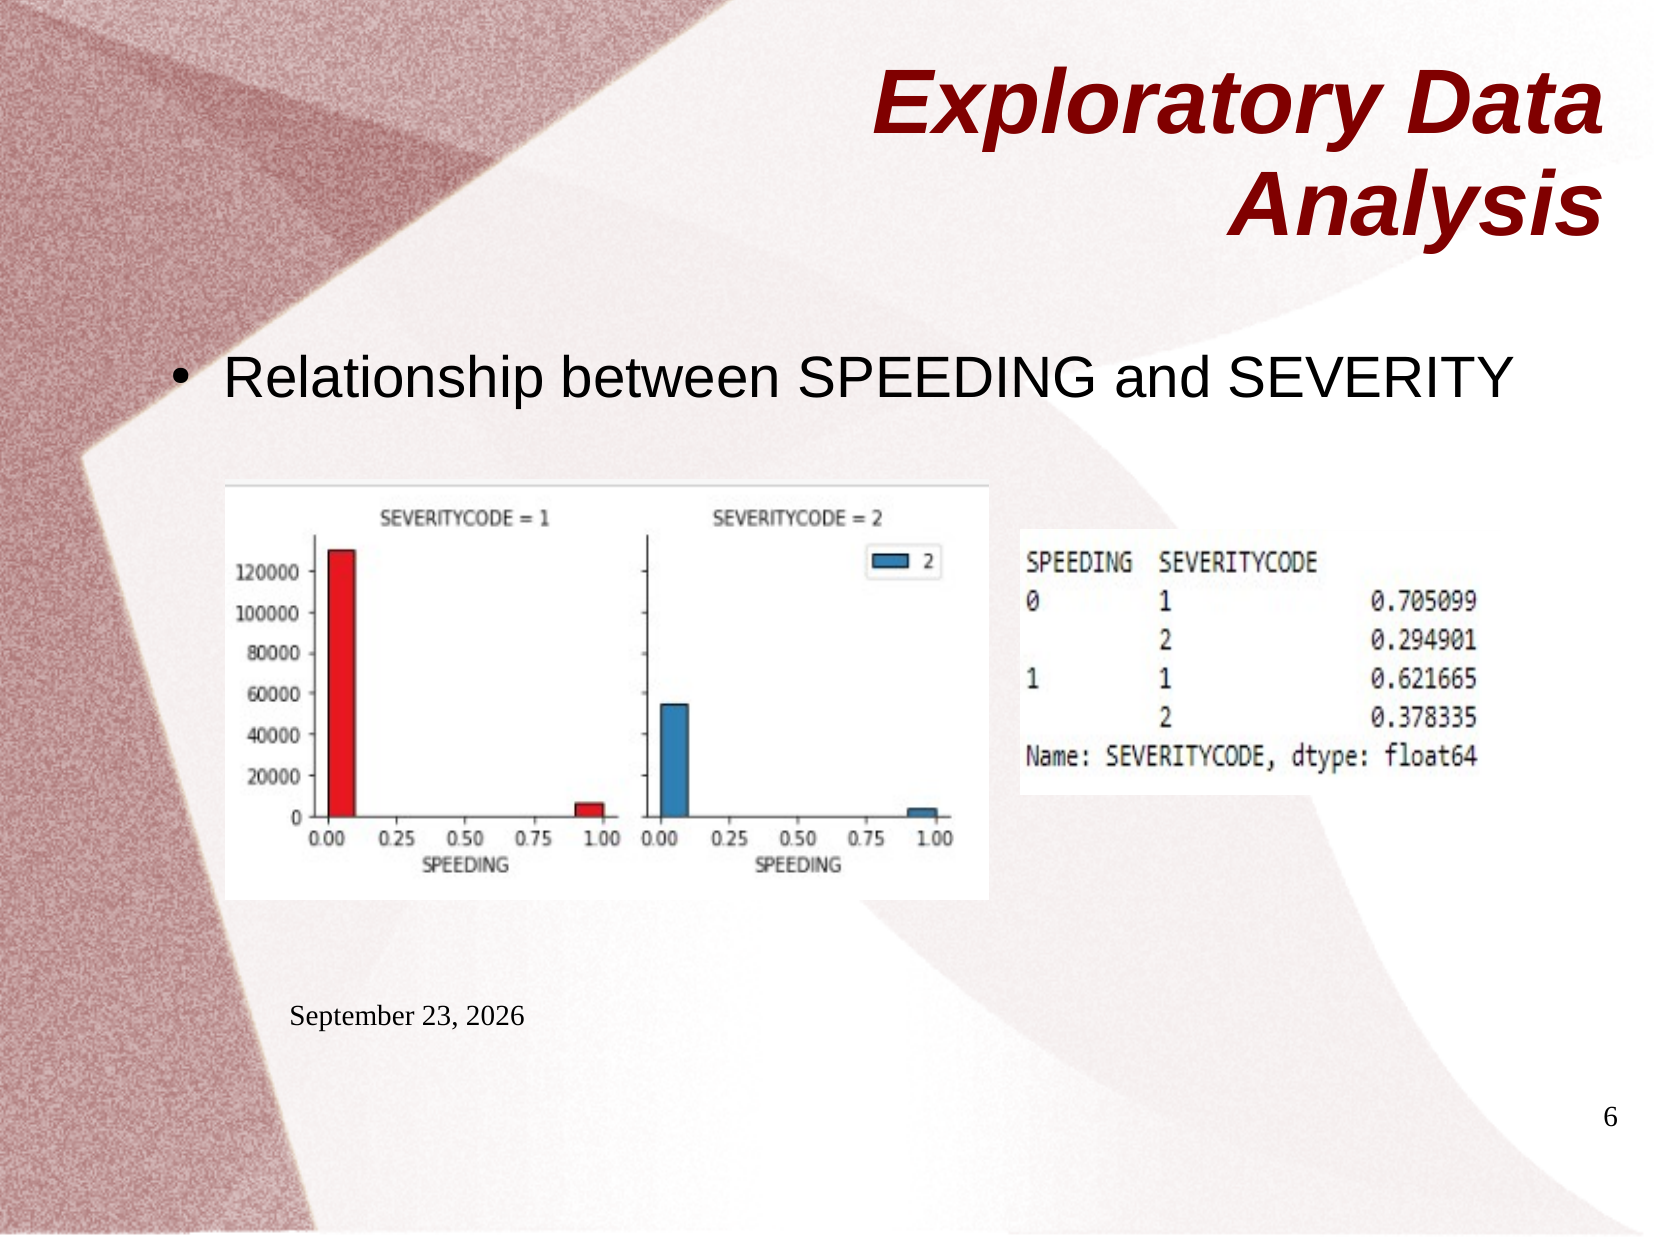

# Exploratory Data Analysis
Relationship between SPEEDING and SEVERITY
6